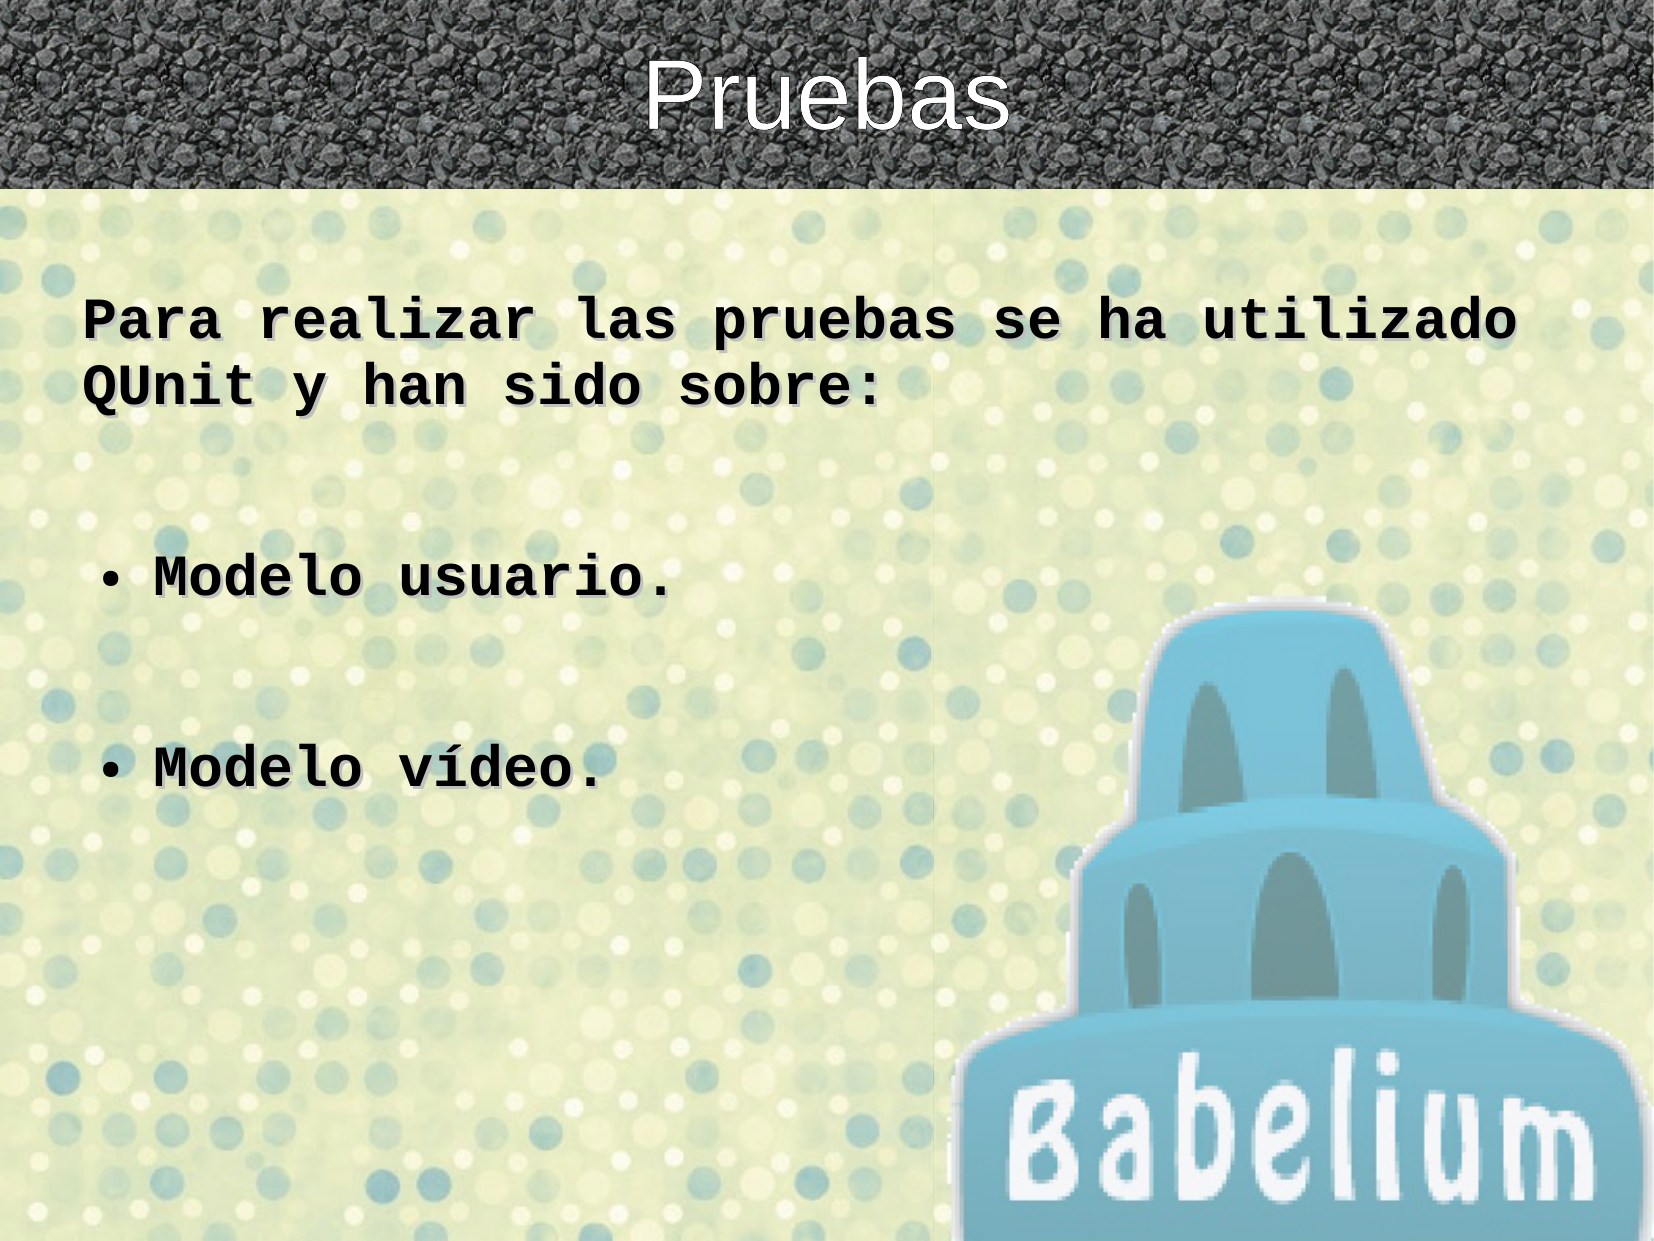

# Pruebas
Para realizar las pruebas se ha utilizado QUnit y han sido sobre:
Modelo usuario.
Modelo vídeo.